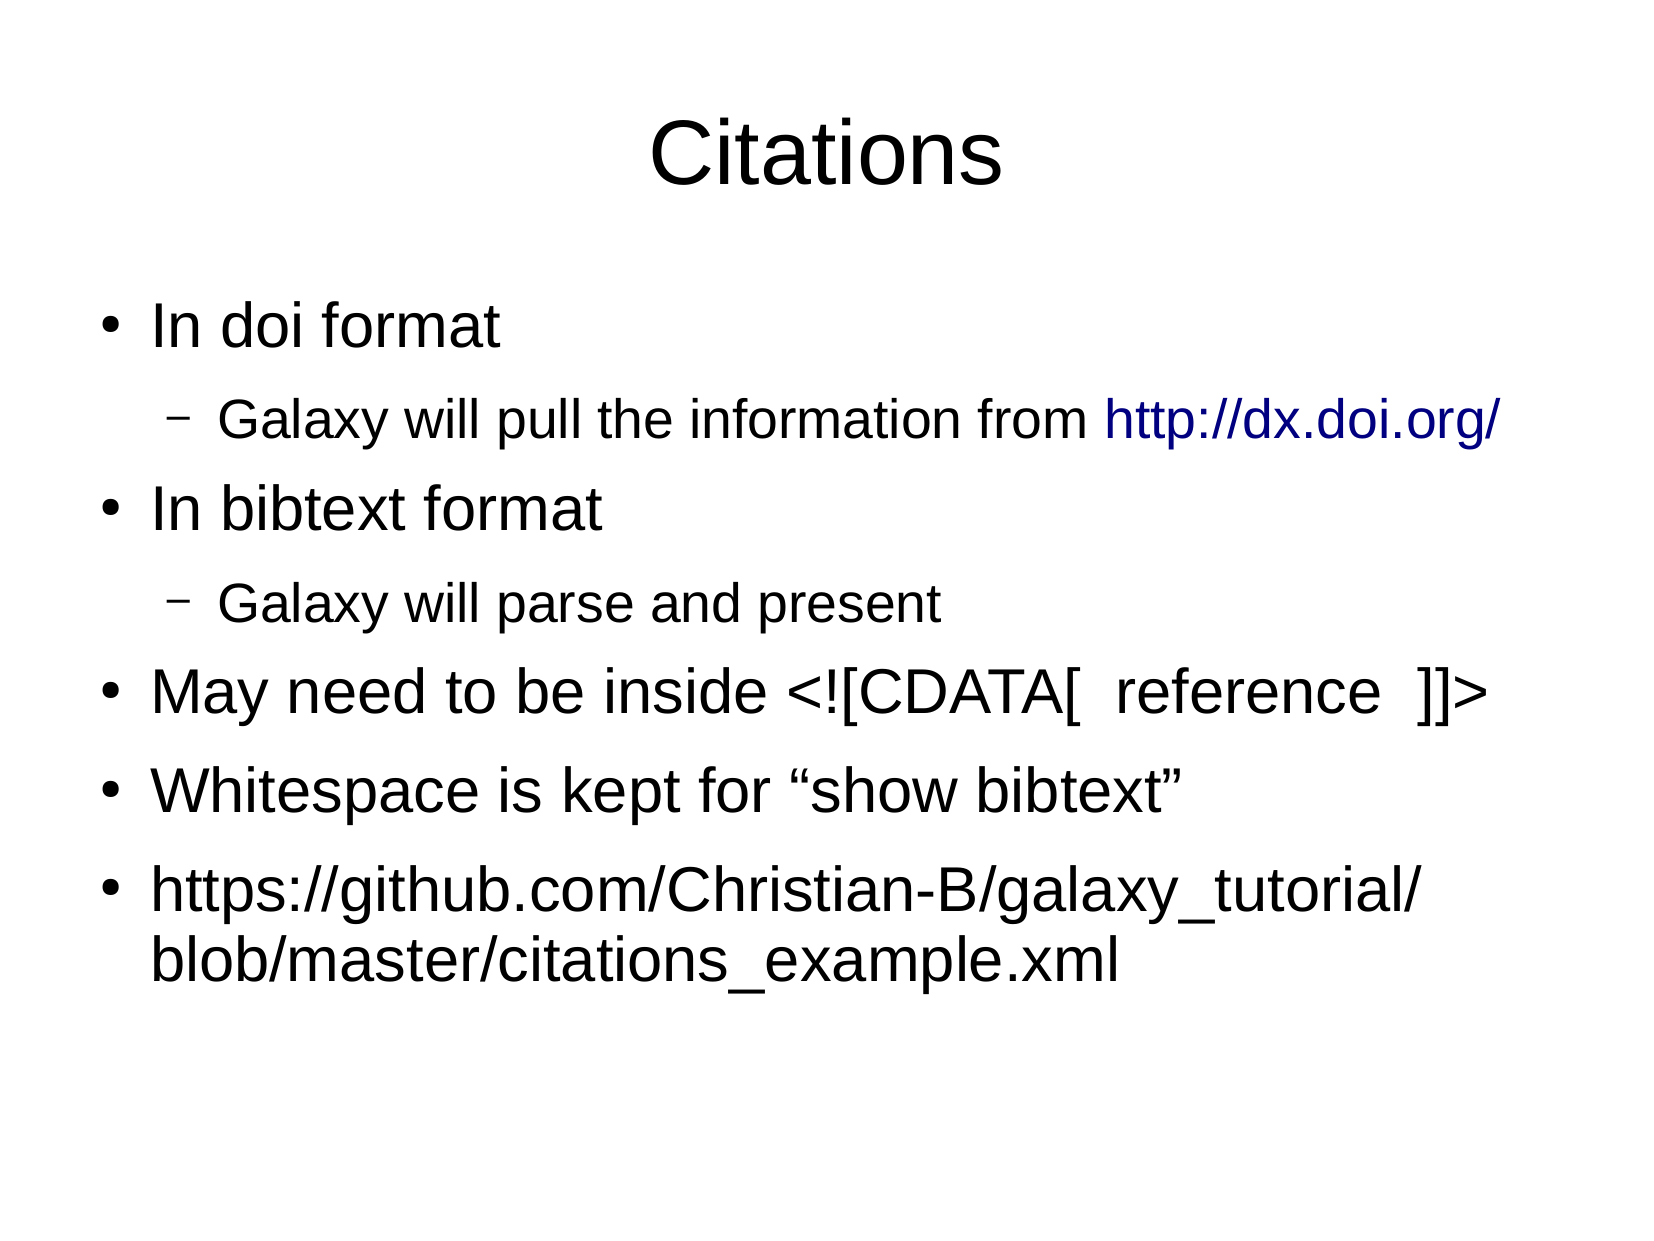

# Citations
In doi format
Galaxy will pull the information from http://dx.doi.org/
In bibtext format
Galaxy will parse and present
May need to be inside <![CDATA[ reference ]]>
Whitespace is kept for “show bibtext”
https://github.com/Christian-B/galaxy_tutorial/blob/master/citations_example.xml